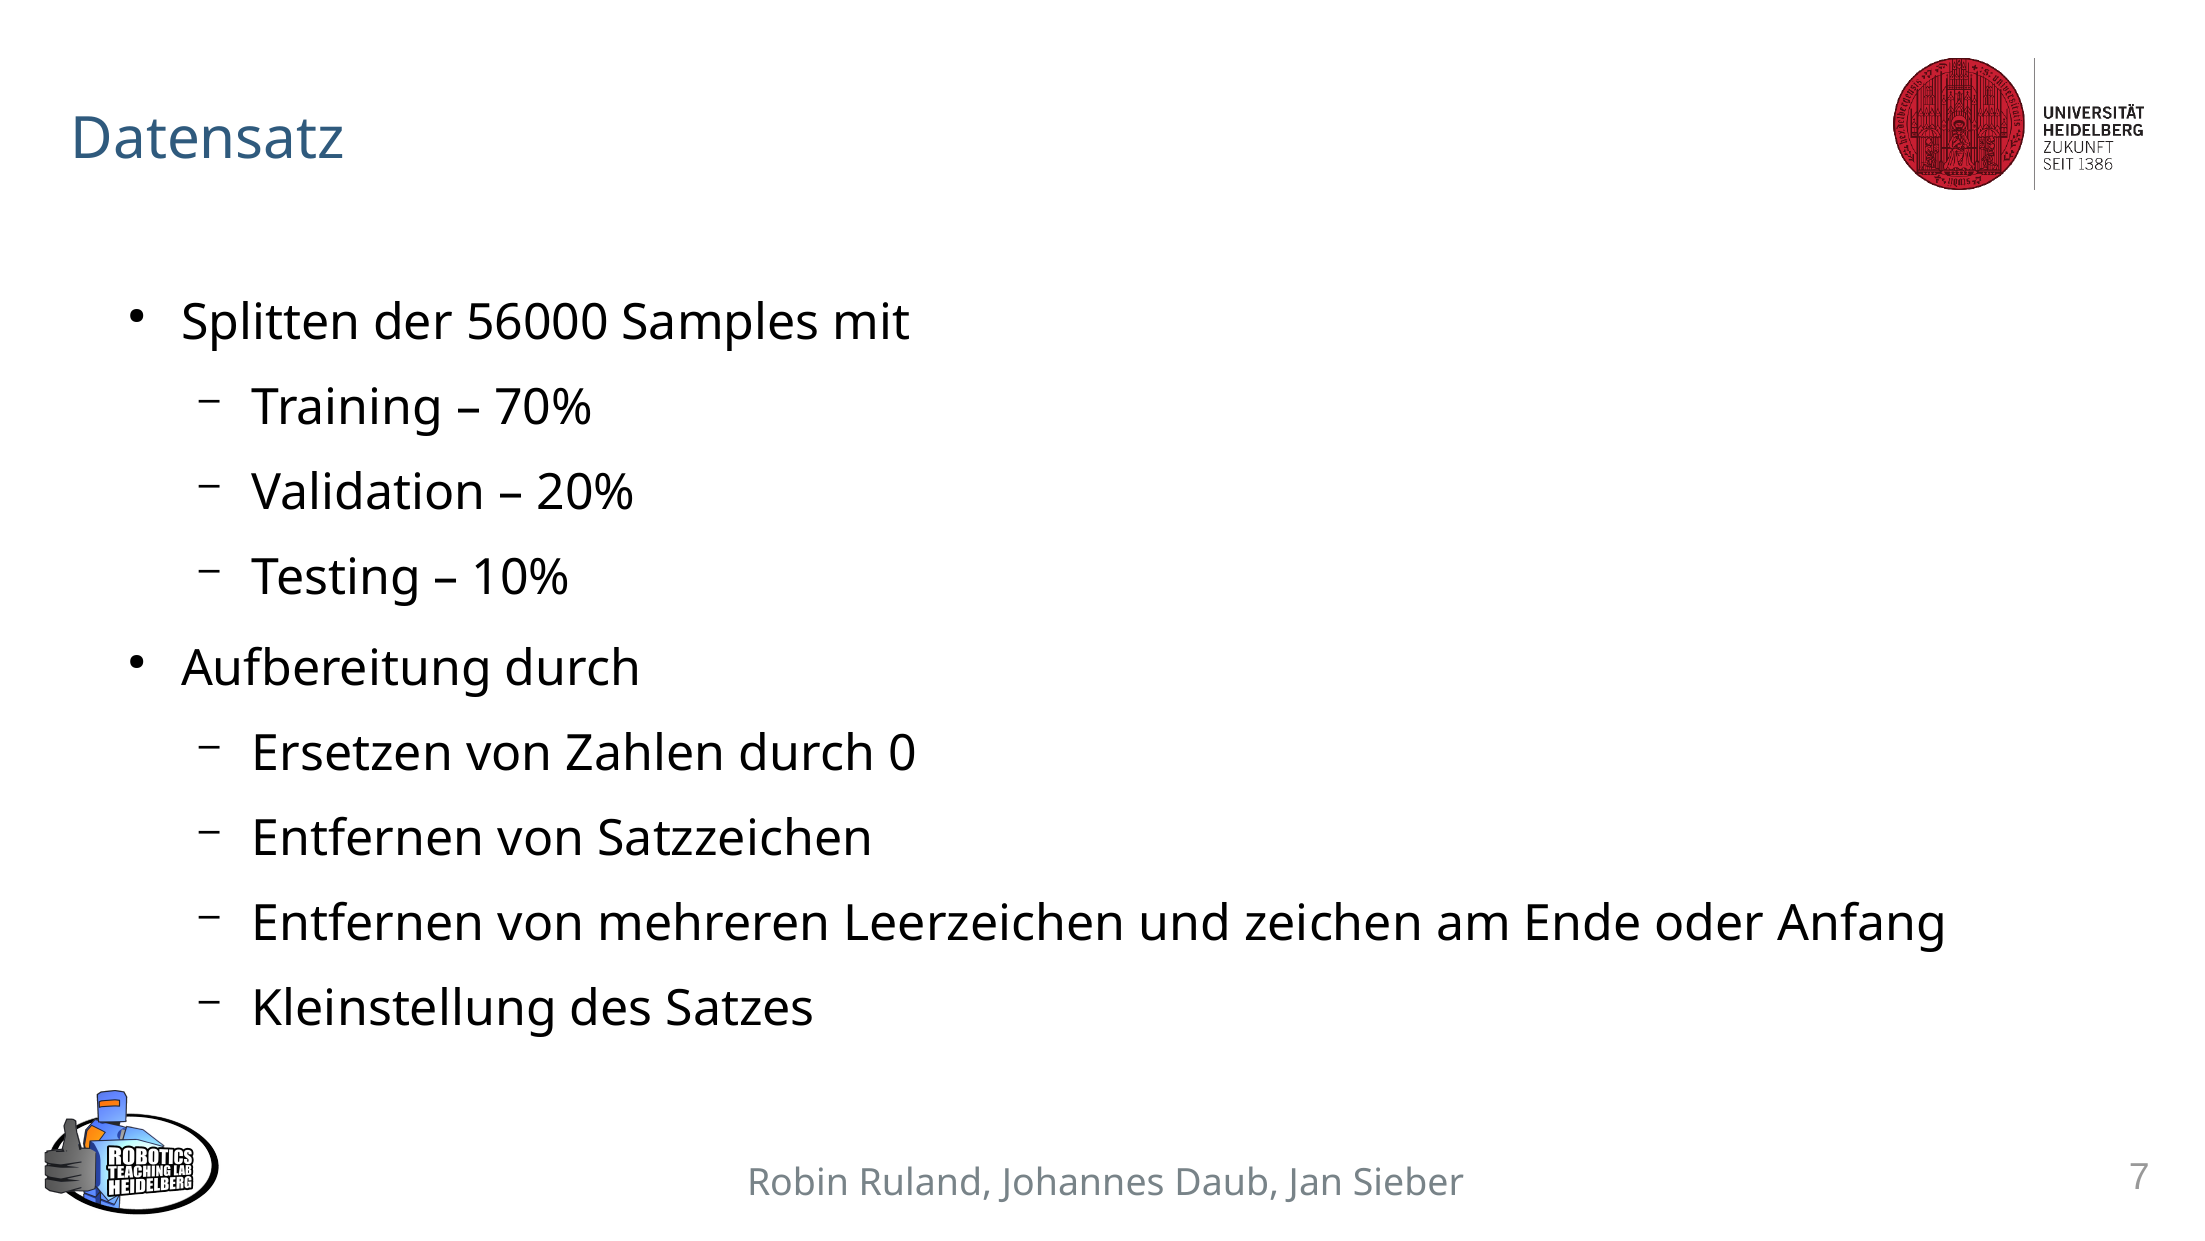

# Datensatz
Splitten der 56000 Samples mit
Training – 70%
Validation – 20%
Testing – 10%
Aufbereitung durch
Ersetzen von Zahlen durch 0
Entfernen von Satzzeichen
Entfernen von mehreren Leerzeichen und zeichen am Ende oder Anfang
Kleinstellung des Satzes